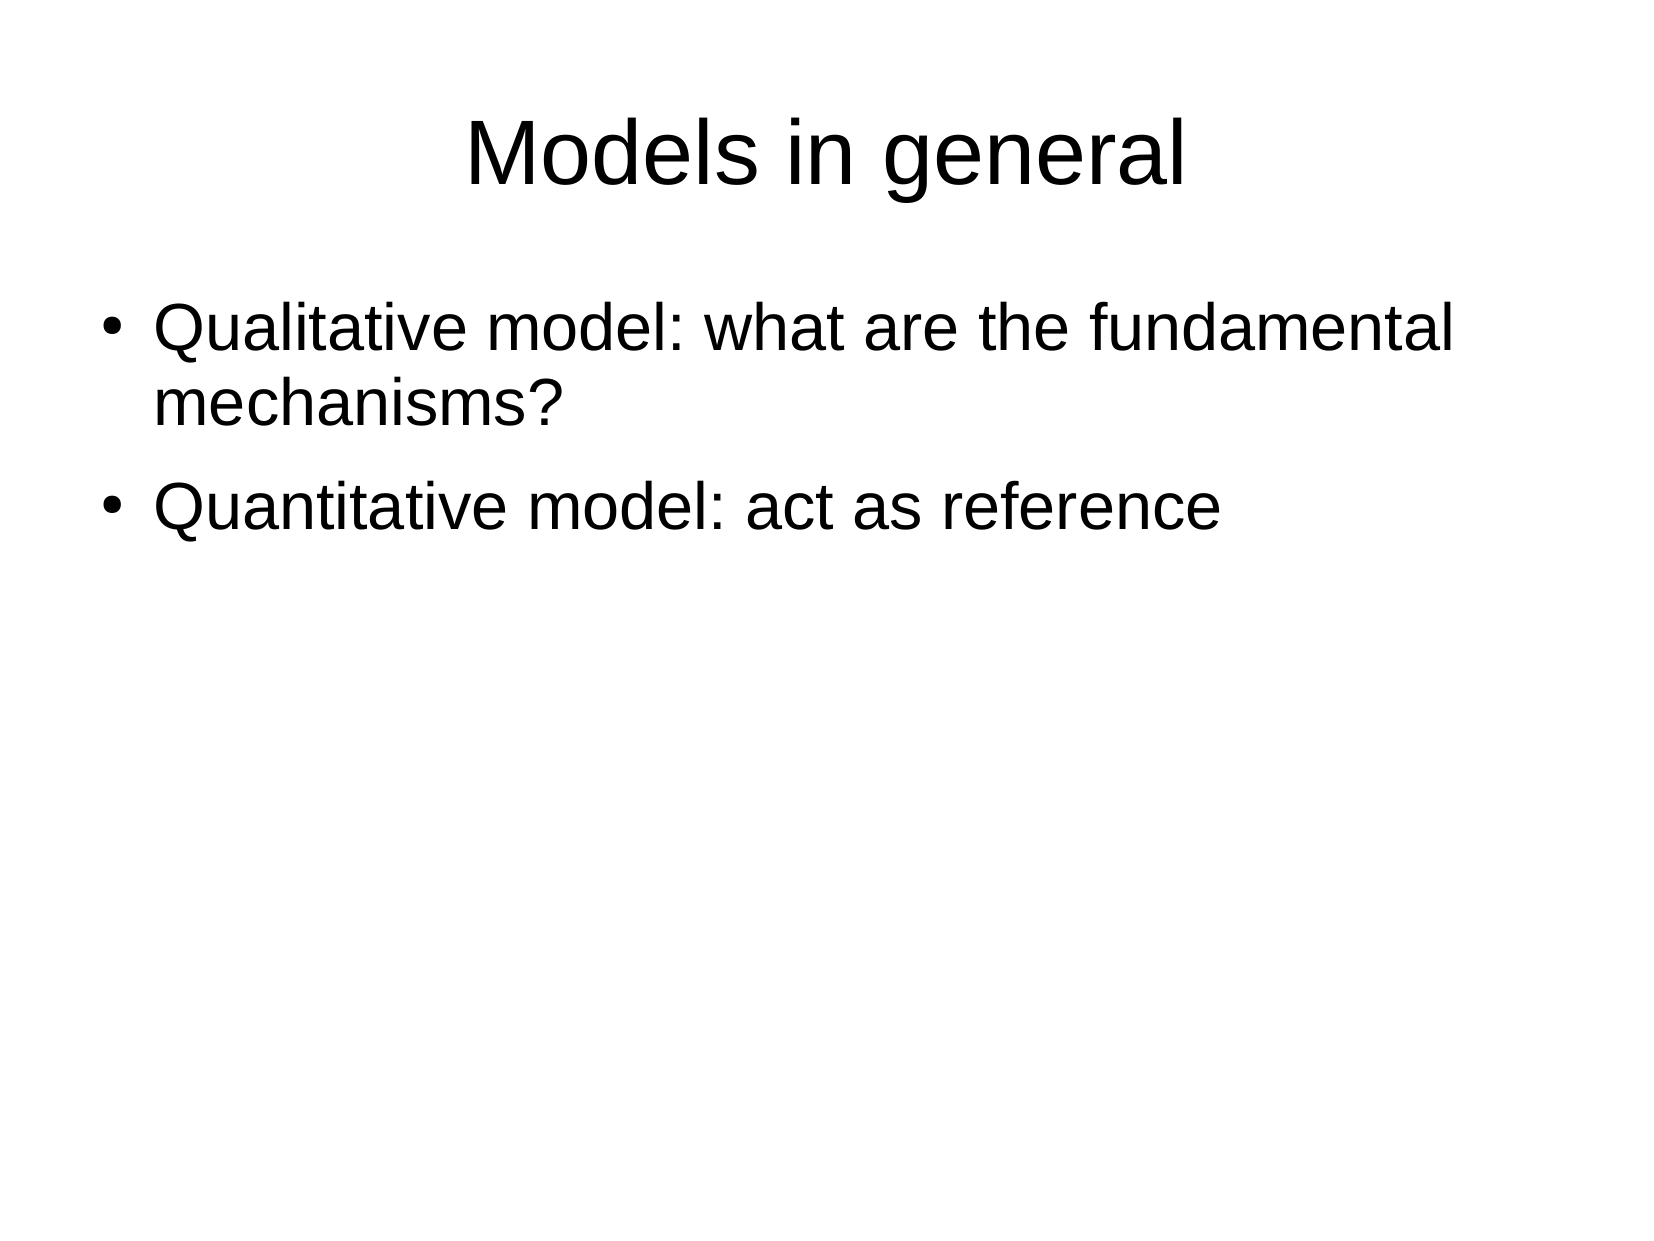

# Models in general
Qualitative model: what are the fundamental mechanisms?
Quantitative model: act as reference